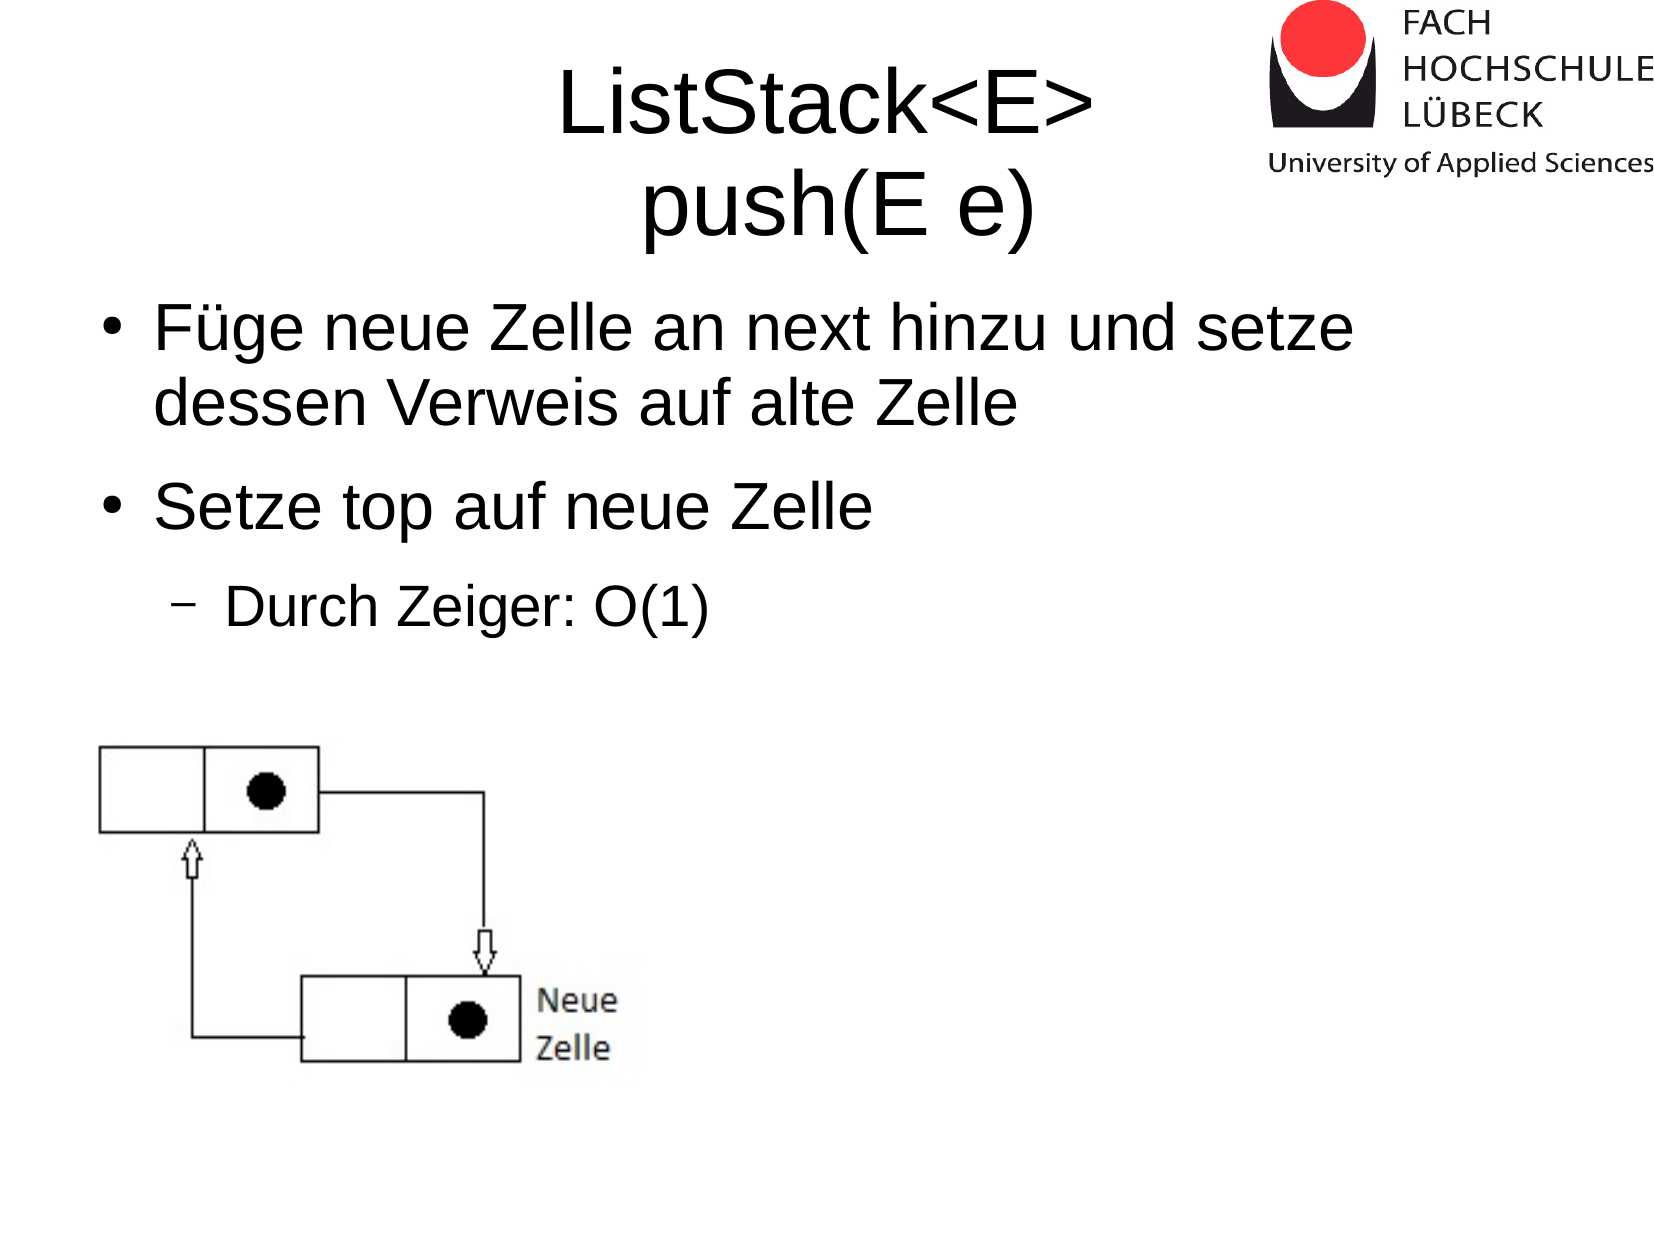

# ListStack<E> push(E e)
Füge neue Zelle an next hinzu und setze dessen Verweis auf alte Zelle
Setze top auf neue Zelle
Durch Zeiger: O(1)